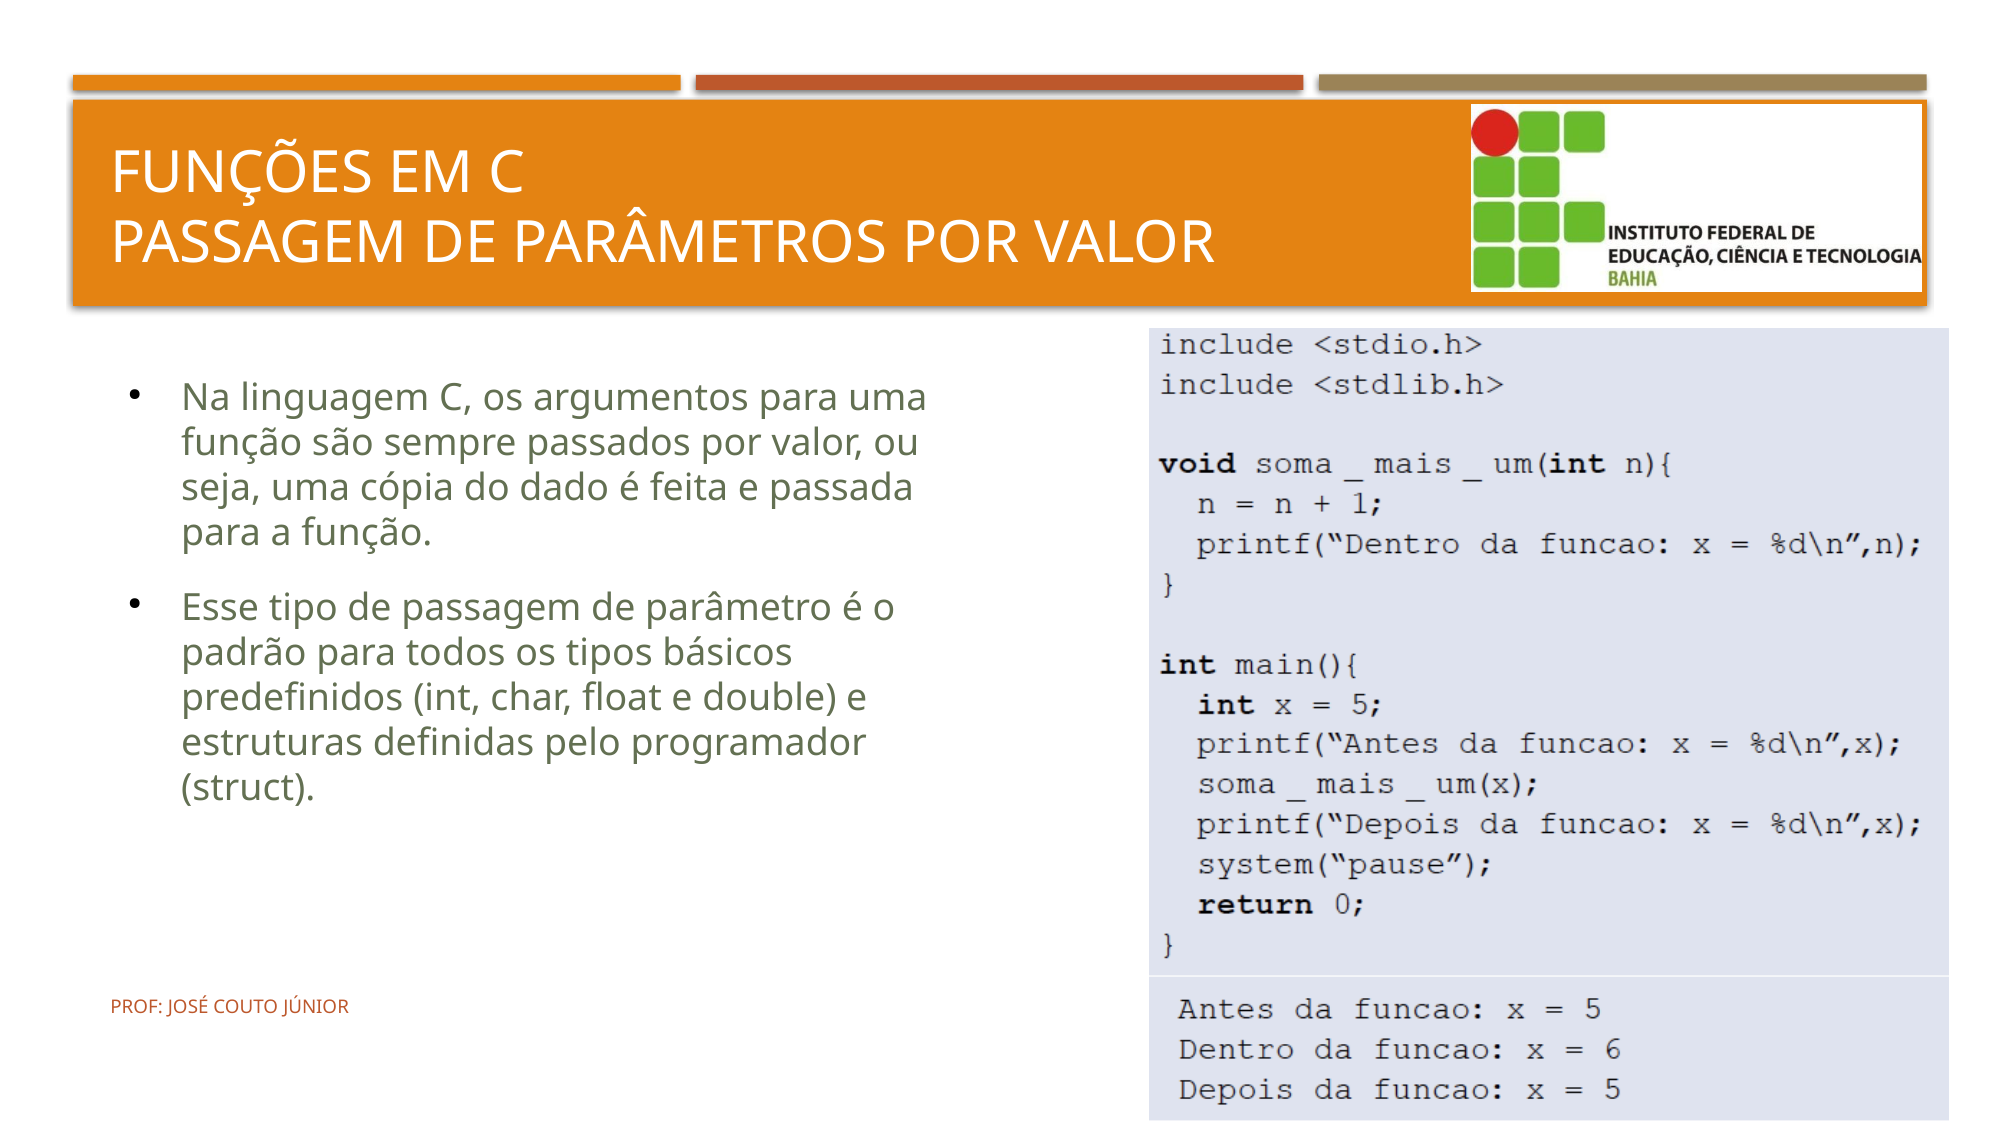

# Funções em C passagem de parâmetros por Valor
Na linguagem C, os argumentos para uma função são sempre passados por valor, ou seja, uma cópia do dado é feita e passada para a função.
Esse tipo de passagem de parâmetro é o padrão para todos os tipos básicos predefinidos (int, char, float e double) e estruturas definidas pelo programador (struct).
Prof: José Couto Júnior
14